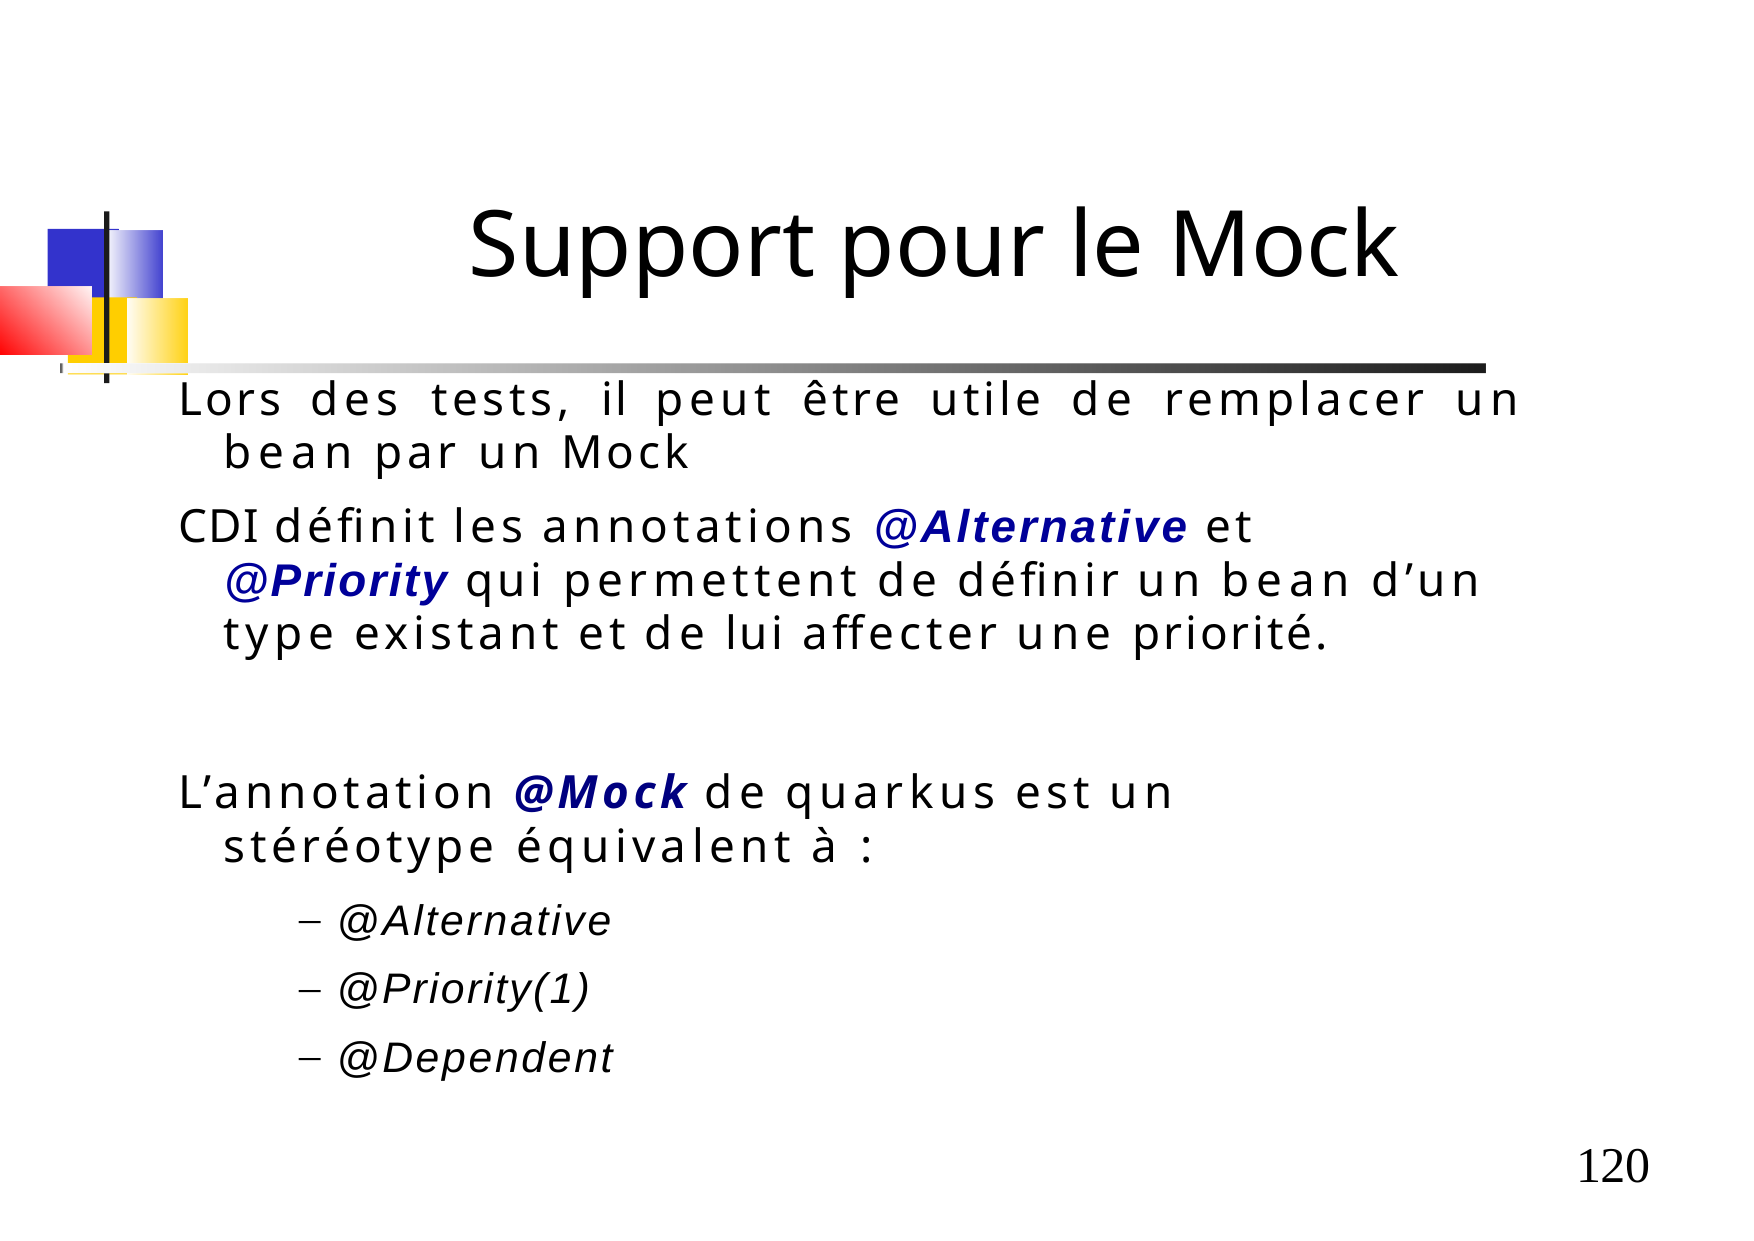

# Support pour le Mock
Lors des tests, il peut être utile de remplacer un bean par un Mock
CDI définit les annotations @Alternative et @Priority qui permettent de définir un bean d’un type existant et de lui affecter une priorité.
L’annotation @Mock de quarkus est un stéréotype équivalent à :
@Alternative
@Priority(1)
@Dependent
120